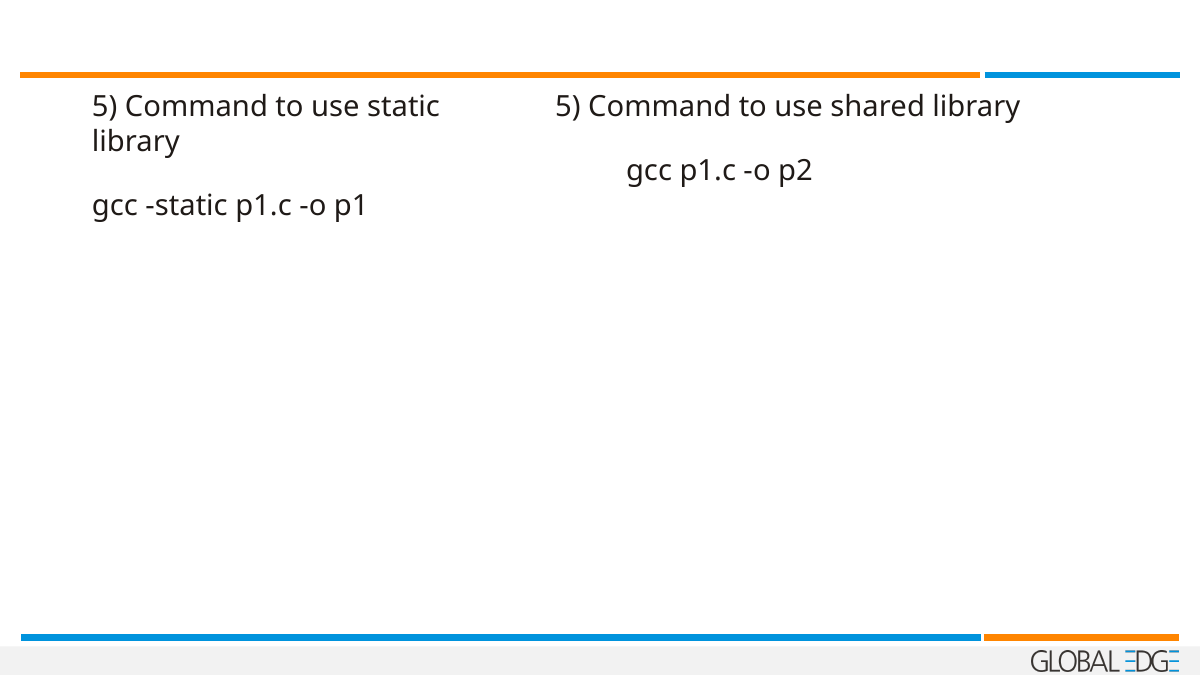

# 5) Command to use static library
gcc -static p1.c -o p1
5) Command to use shared library
gcc p1.c -o p2